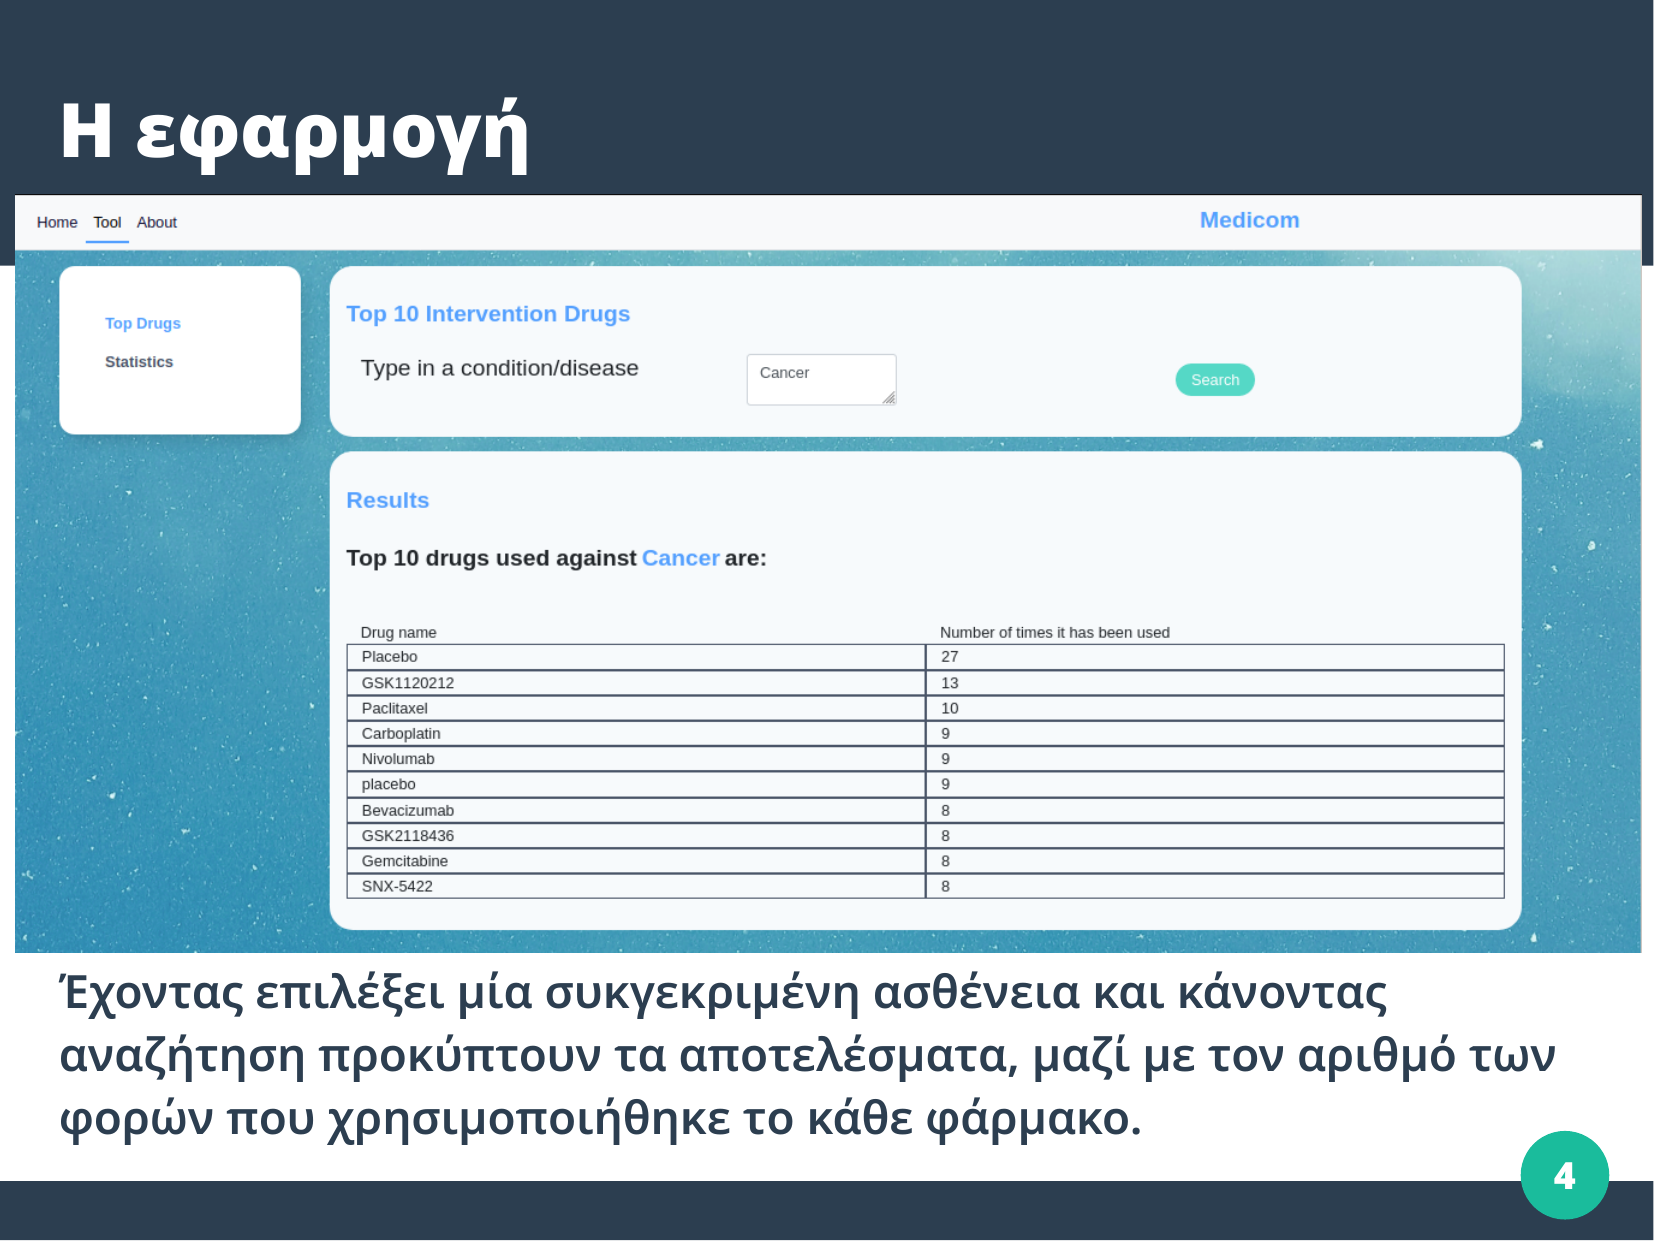

# Η εφαρμογή
Έχοντας επιλέξει μία συκγεκριμένη ασθένεια και κάνοντας αναζήτηση προκύπτουν τα αποτελέσματα, μαζί με τον αριθμό των φορών που χρησιμοποιήθηκε το κάθε φάρμακο.
4